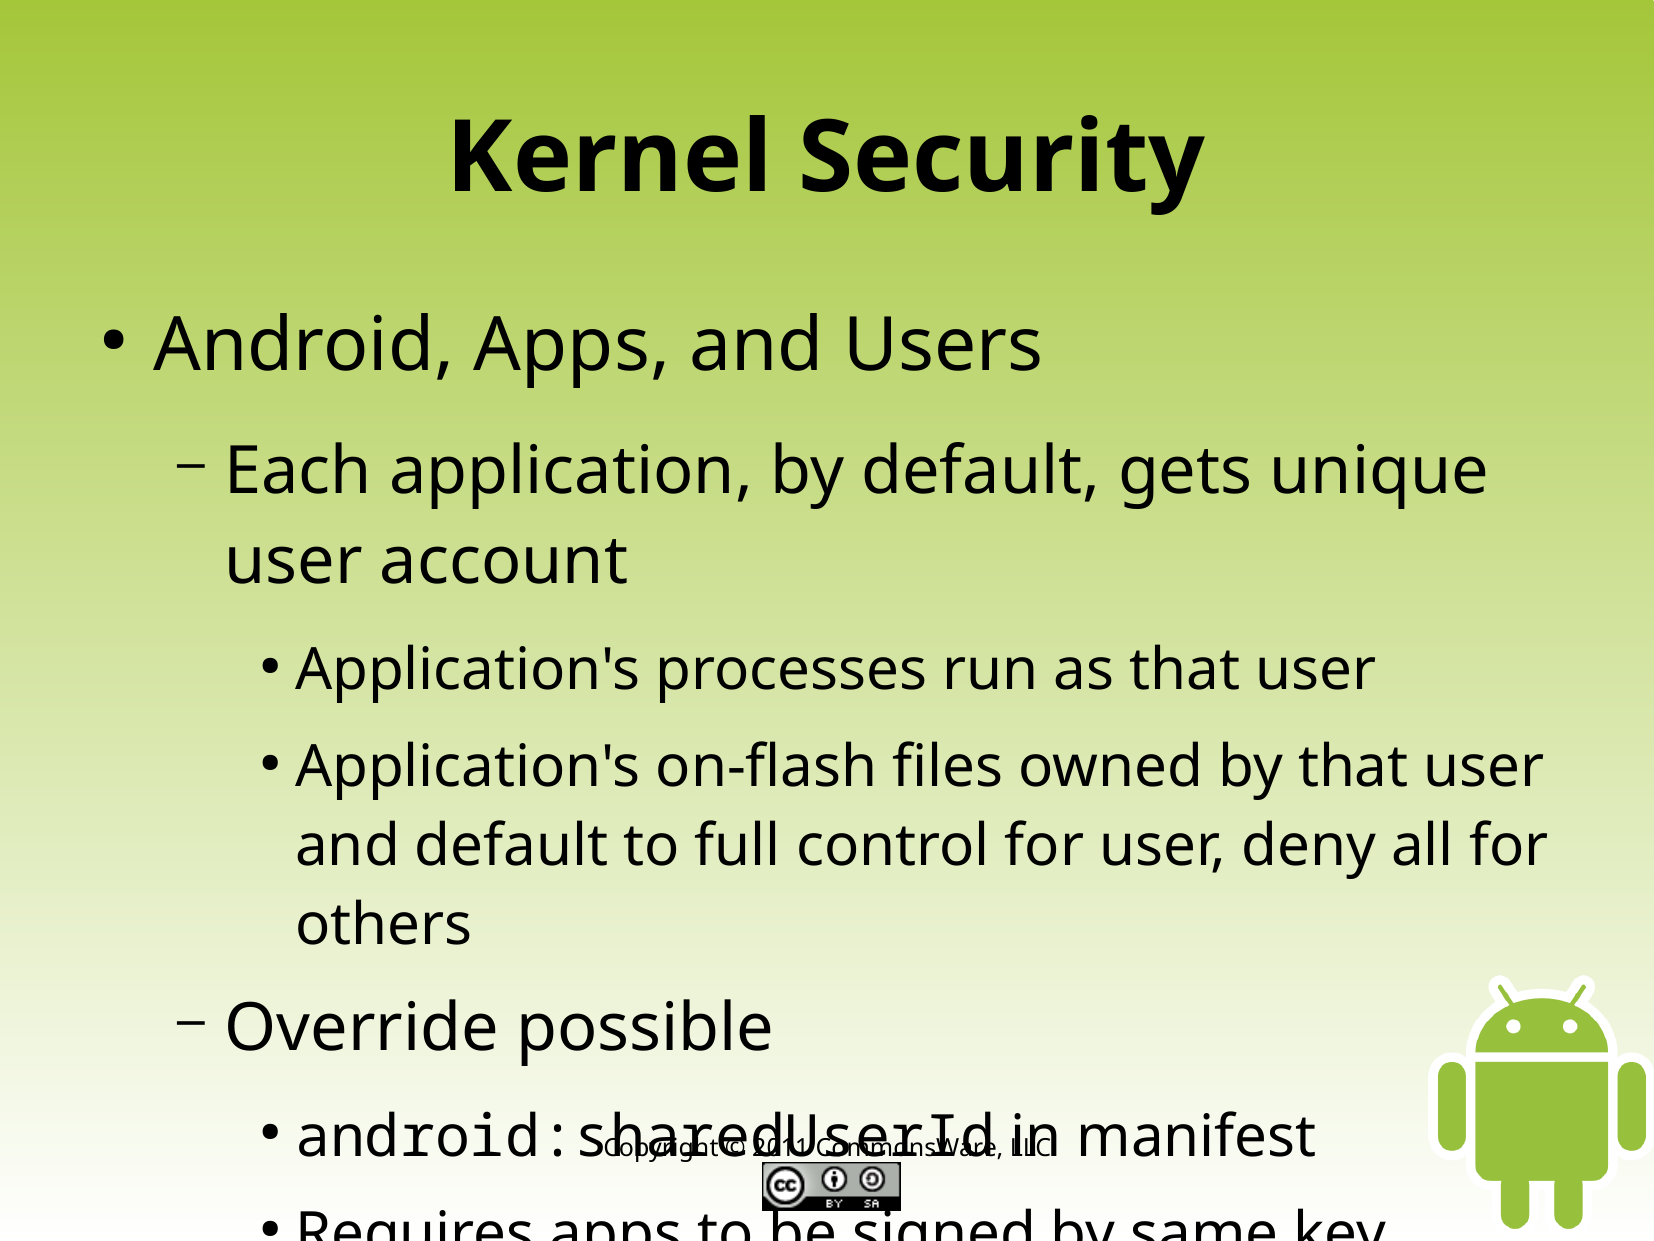

# Kernel Security
Android, Apps, and Users
Each application, by default, gets unique user account
Application's processes run as that user
Application's on-flash files owned by that user and default to full control for user, deny all for others
Override possible
android:sharedUserId in manifest
Requires apps to be signed by same key